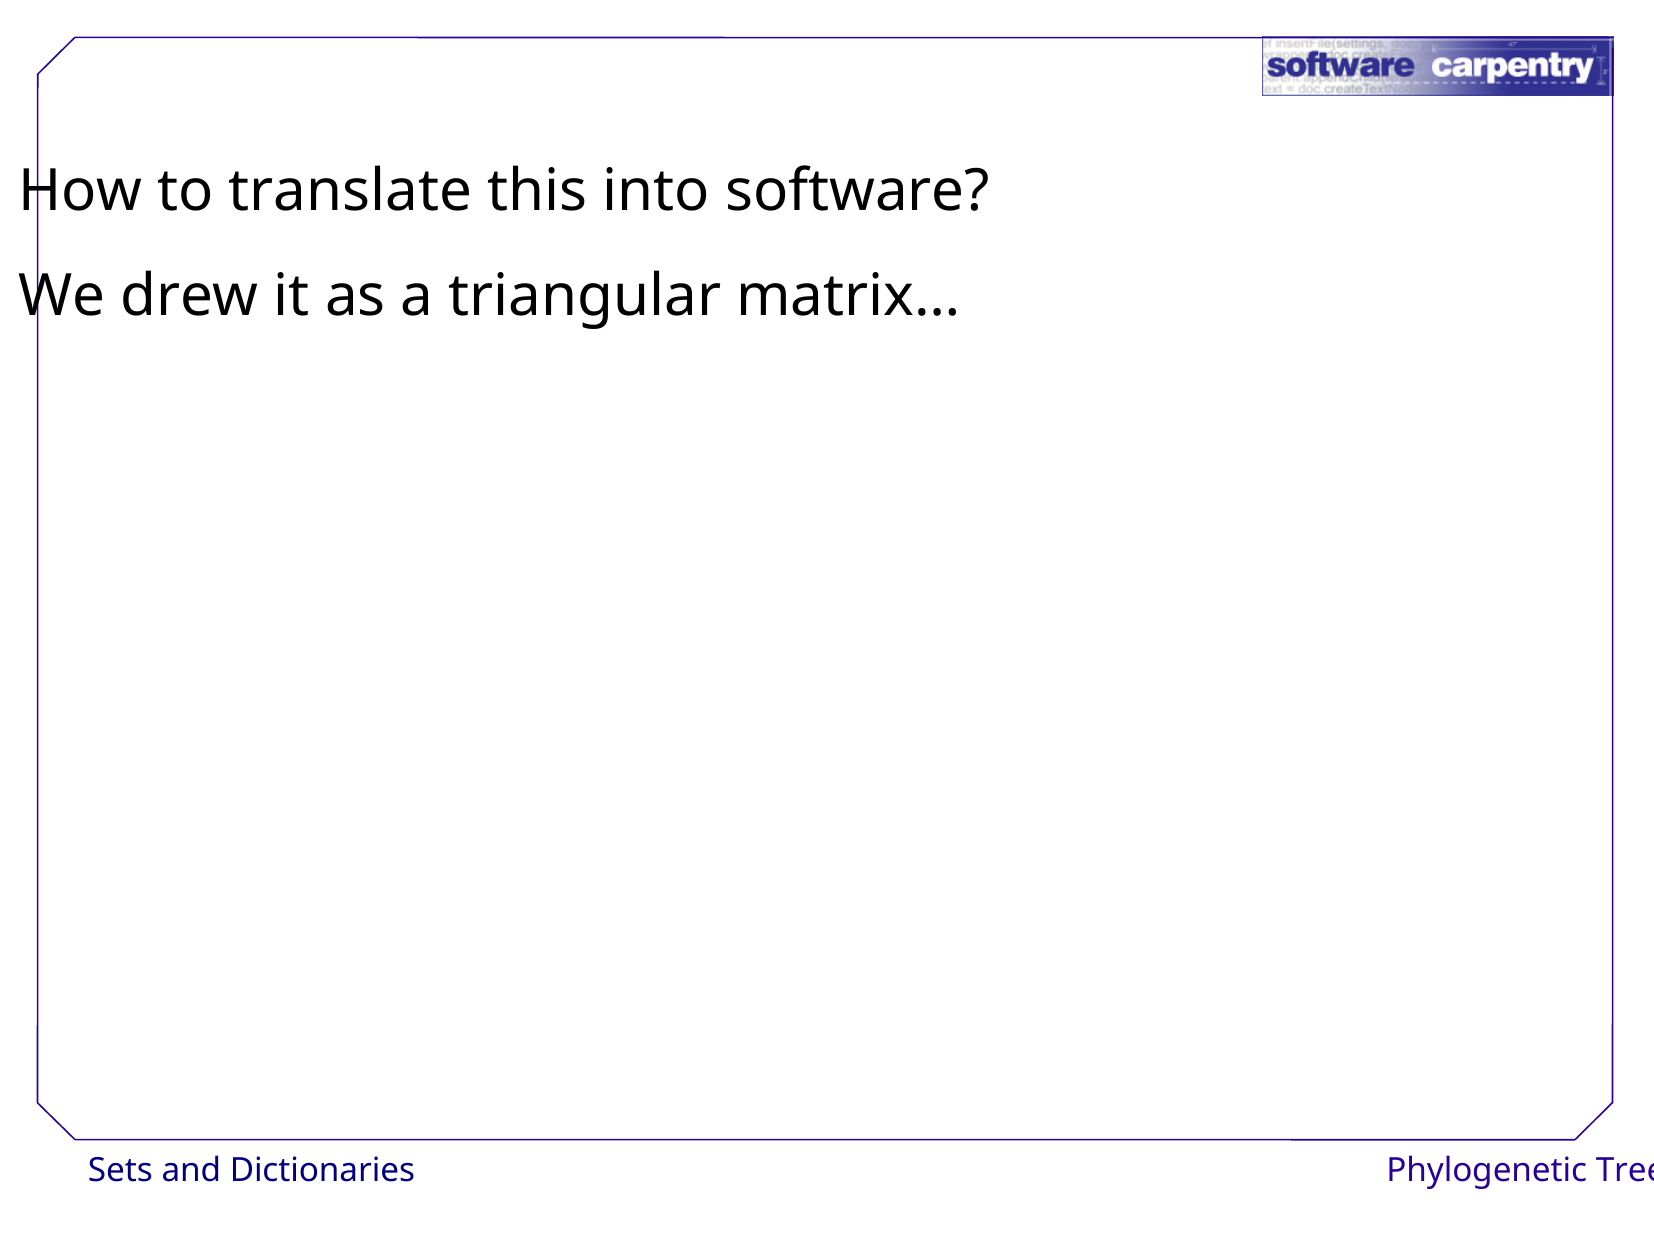

How to translate this into software?
We drew it as a triangular matrix…